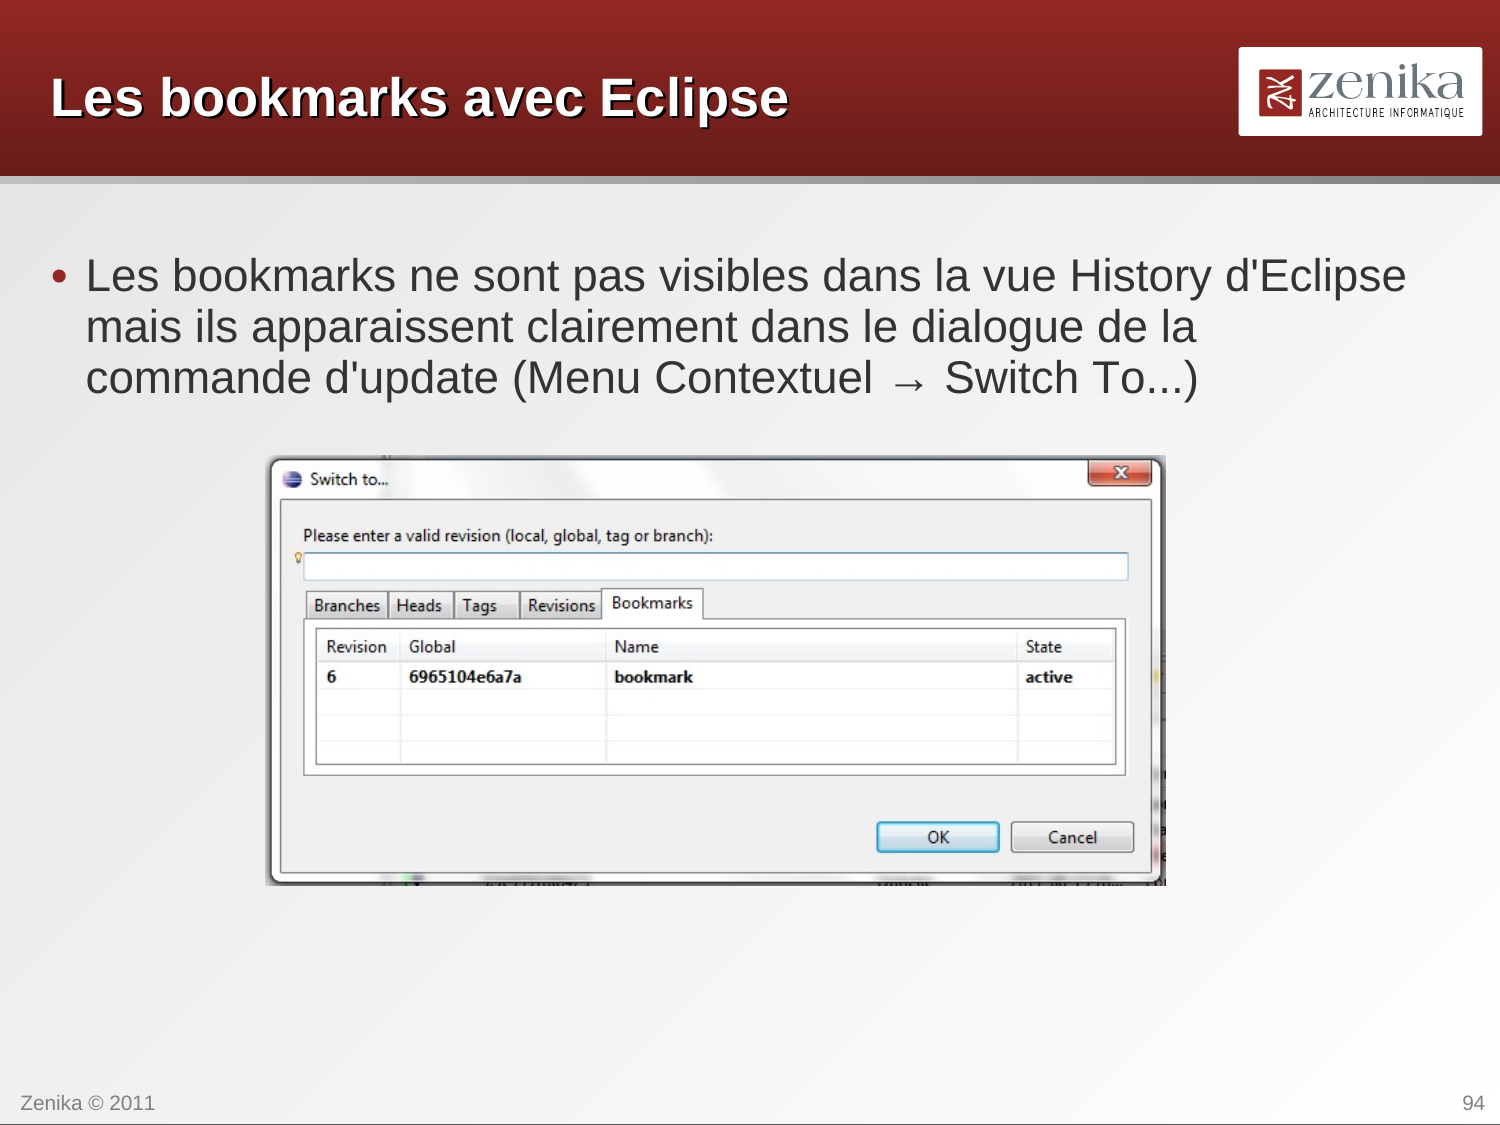

# Les bookmarks avec Eclipse
Les bookmarks ne sont pas visibles dans la vue History d'Eclipse mais ils apparaissent clairement dans le dialogue de la commande d'update (Menu Contextuel → Switch To...)